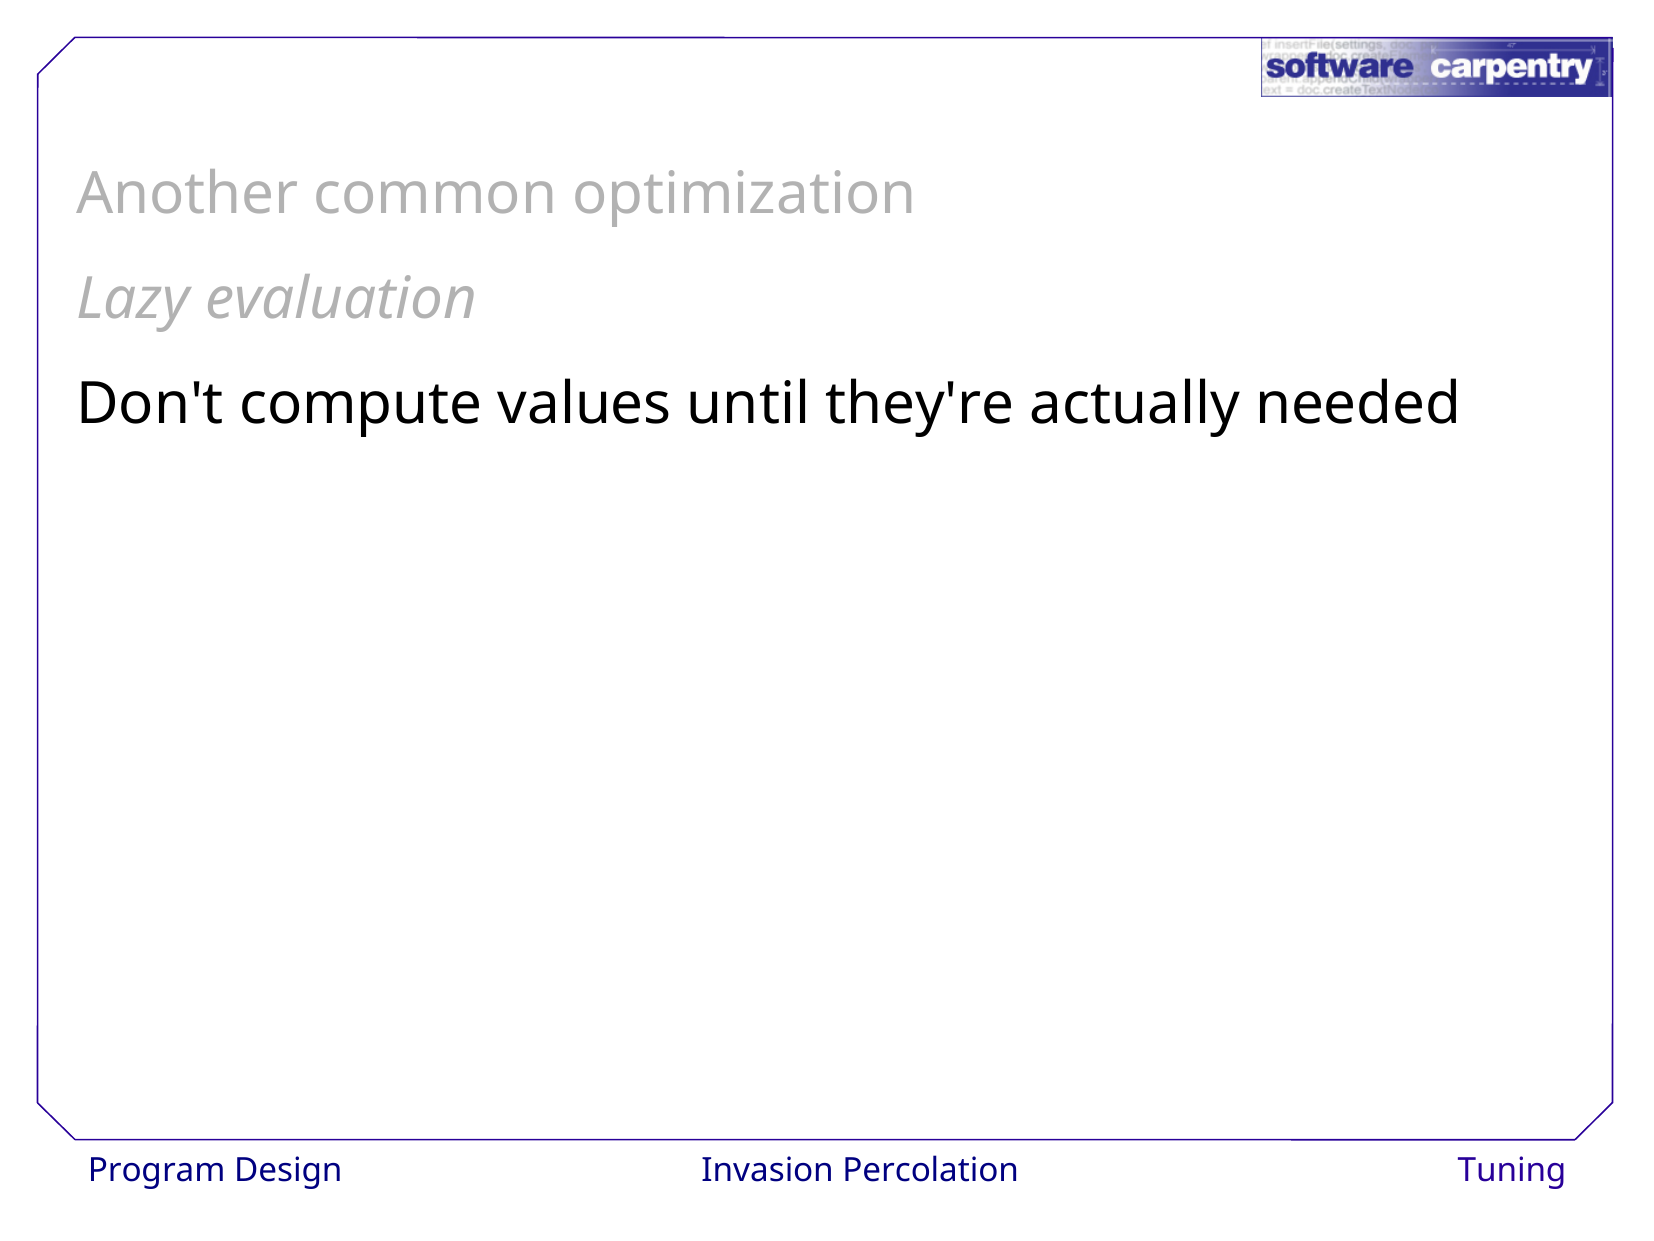

Another common optimization
Lazy evaluation
Don't compute values until they're actually needed